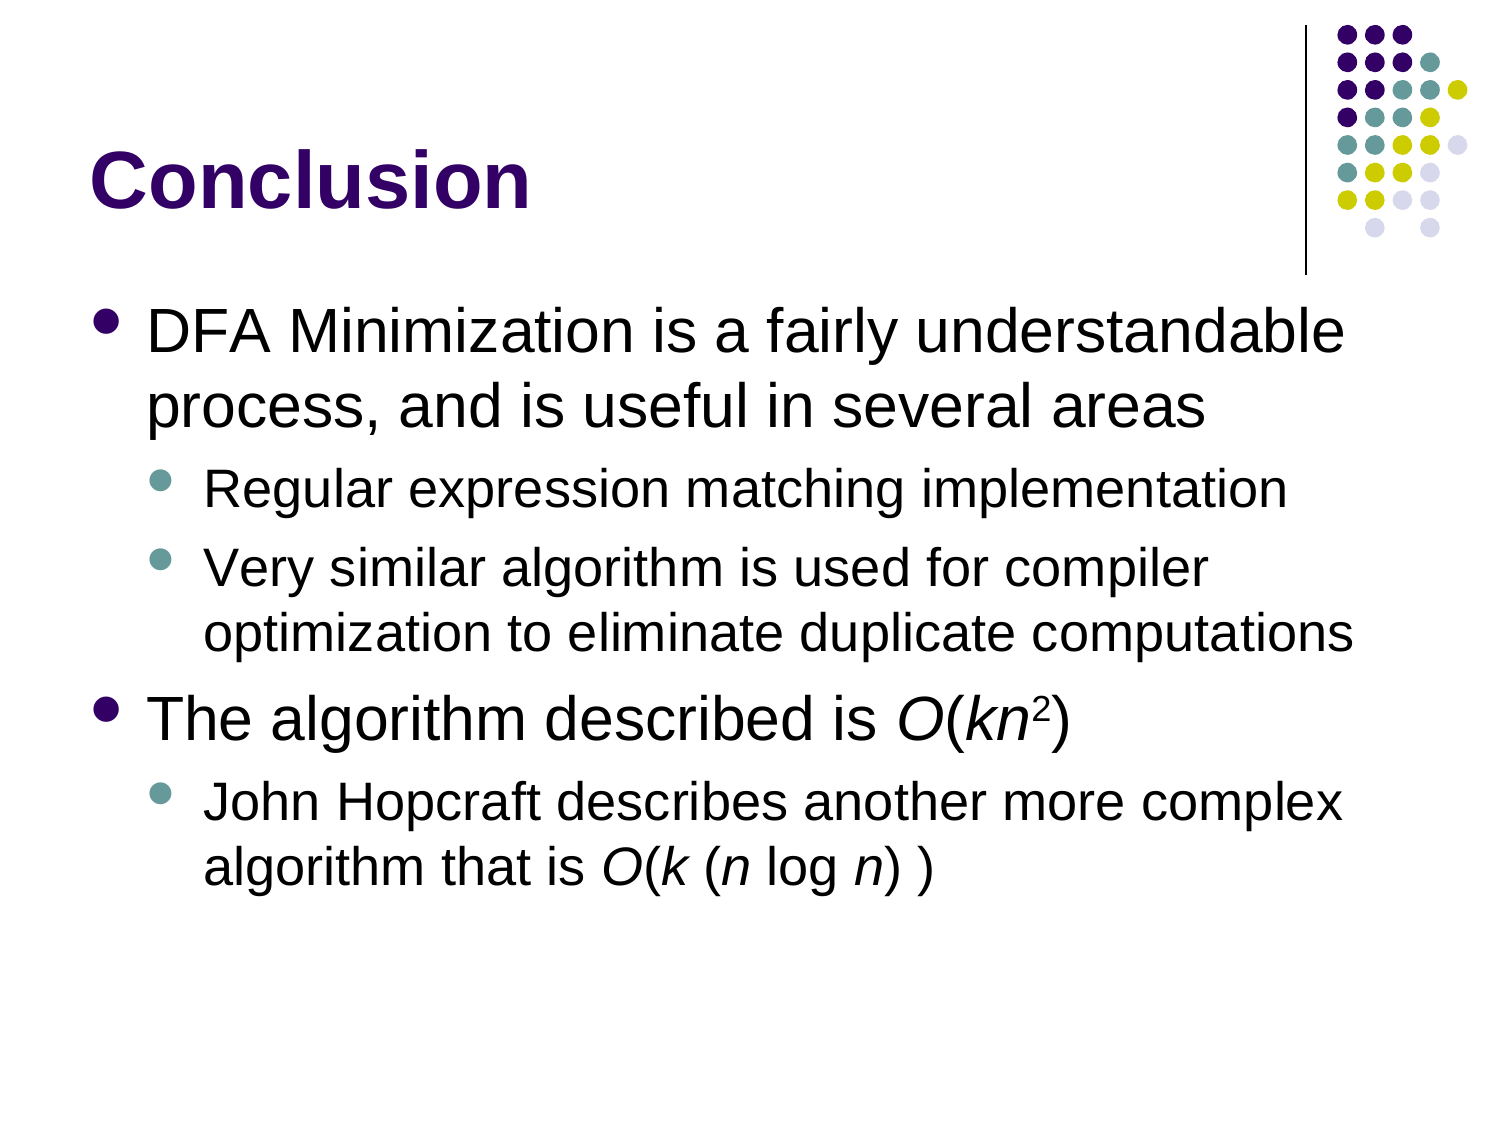

# Conclusion
DFA Minimization is a fairly understandable process, and is useful in several areas
Regular expression matching implementation
Very similar algorithm is used for compiler optimization to eliminate duplicate computations
The algorithm described is O(kn2)
John Hopcraft describes another more complex algorithm that is O(k (n log n) )